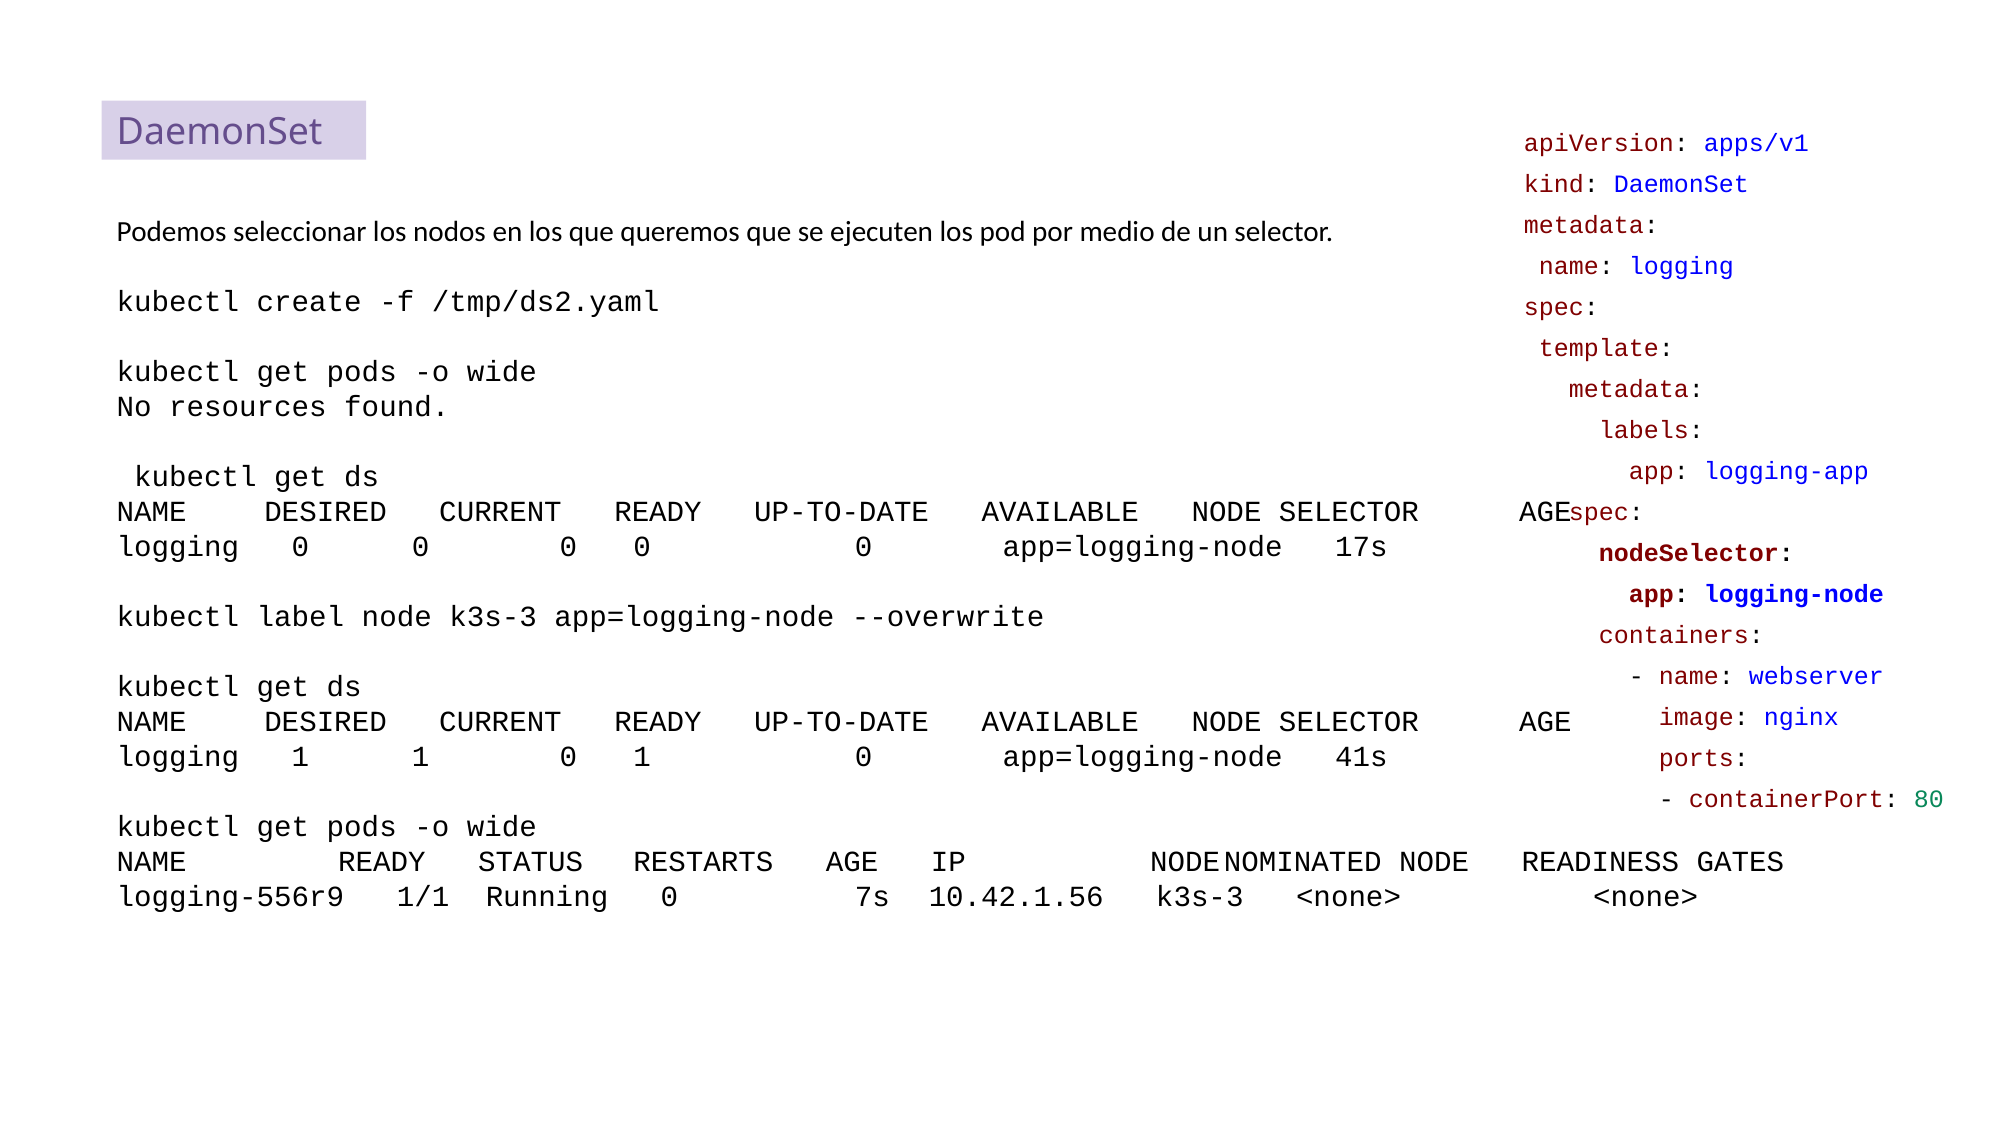

DaemonSet
apiVersion: apps/v1
kind: DaemonSet
metadata:
 name: logging
spec:
 template:
 metadata:
 labels:
 app: logging-app
 spec:
 nodeSelector:
 app: logging-node
 containers:
 - name: webserver
 image: nginx
 ports:
 - containerPort: 80
Podemos seleccionar los nodos en los que queremos que se ejecuten los pod por medio de un selector.
kubectl create -f /tmp/ds2.yaml
kubectl get pods -o wide
No resources found.
 kubectl get ds
NAME 	DESIRED CURRENT READY UP-TO-DATE AVAILABLE NODE SELECTOR 	AGE
logging 0 	0 	0 	0 	0 	app=logging-node 17s
kubectl label node k3s-3 app=logging-node --overwrite
kubectl get ds
NAME 	DESIRED CURRENT READY UP-TO-DATE AVAILABLE NODE SELECTOR 	AGE
logging 1 	1 	0 	1 	0 	app=logging-node 41s
kubectl get pods -o wide
NAME 	READY STATUS	RESTARTS AGE IP 	NODE	NOMINATED NODE READINESS GATES
logging-556r9 1/1 	Running 0 	7s	10.42.1.56 k3s-3 <none> 	<none>